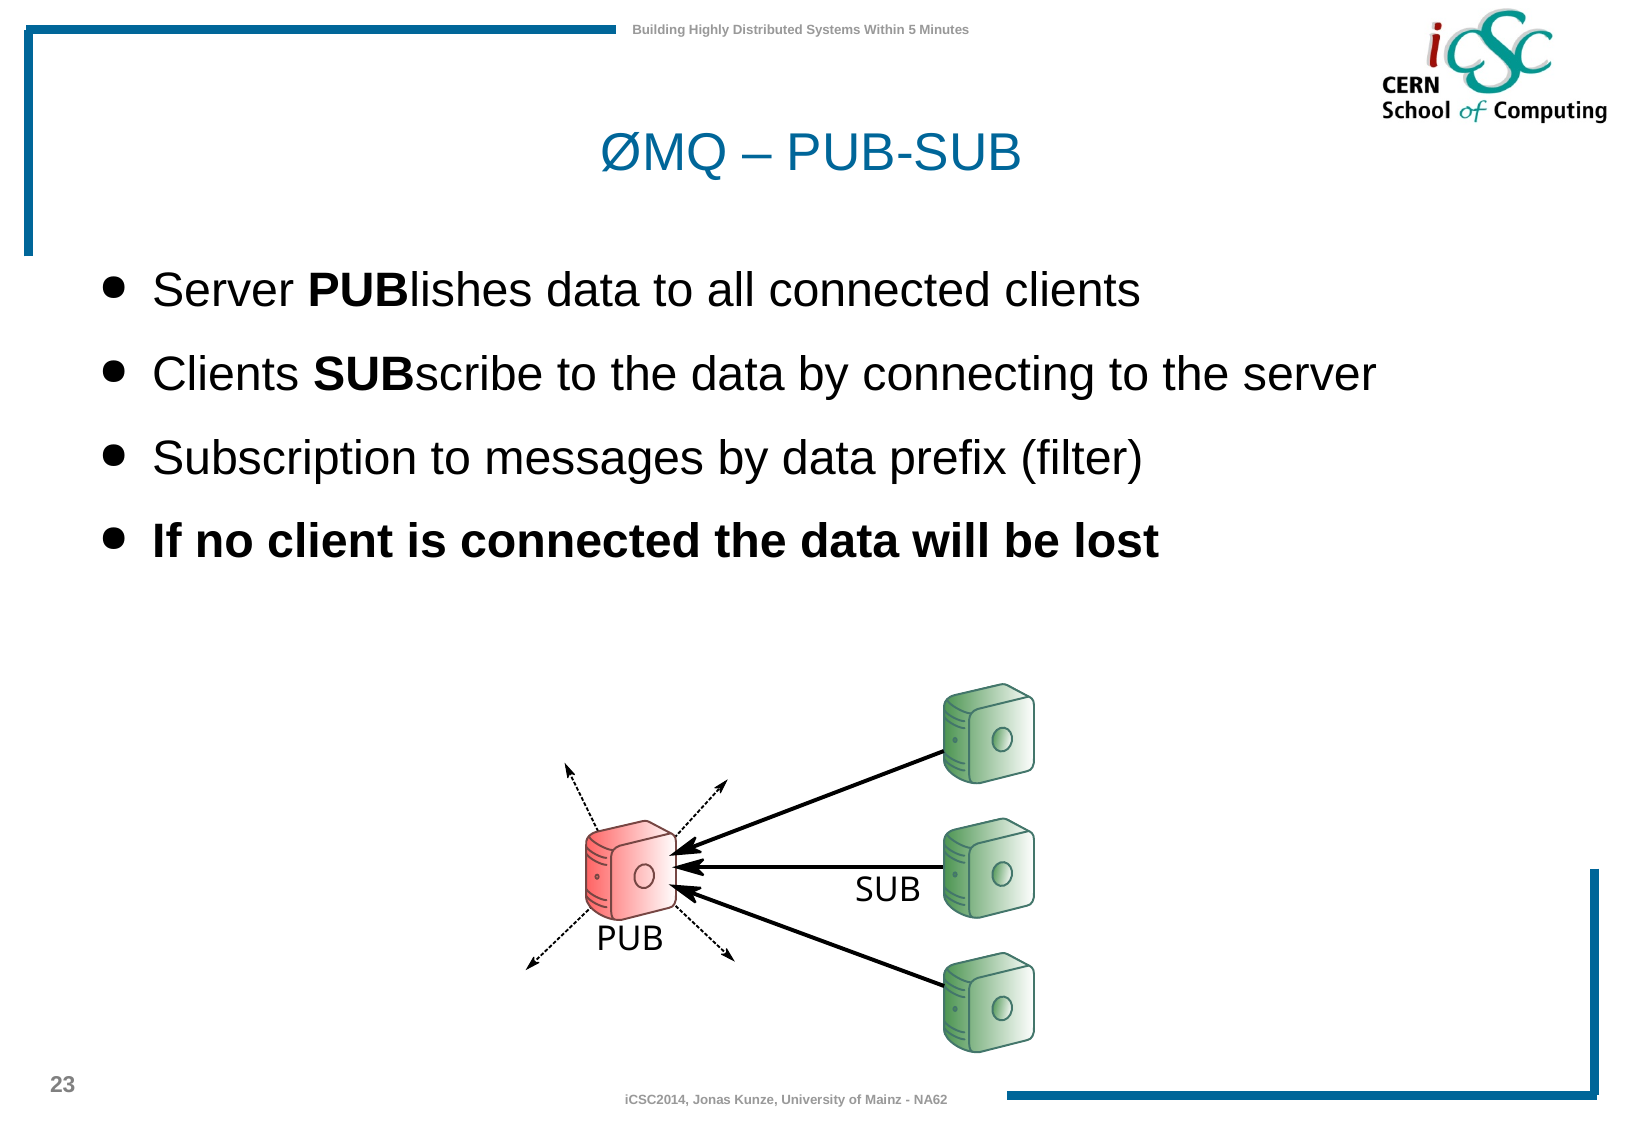

# ØMQ – PUB-SUB
Server PUBlishes data to all connected clients
Clients SUBscribe to the data by connecting to the server
Subscription to messages by data prefix (filter)
If no client is connected the data will be lost